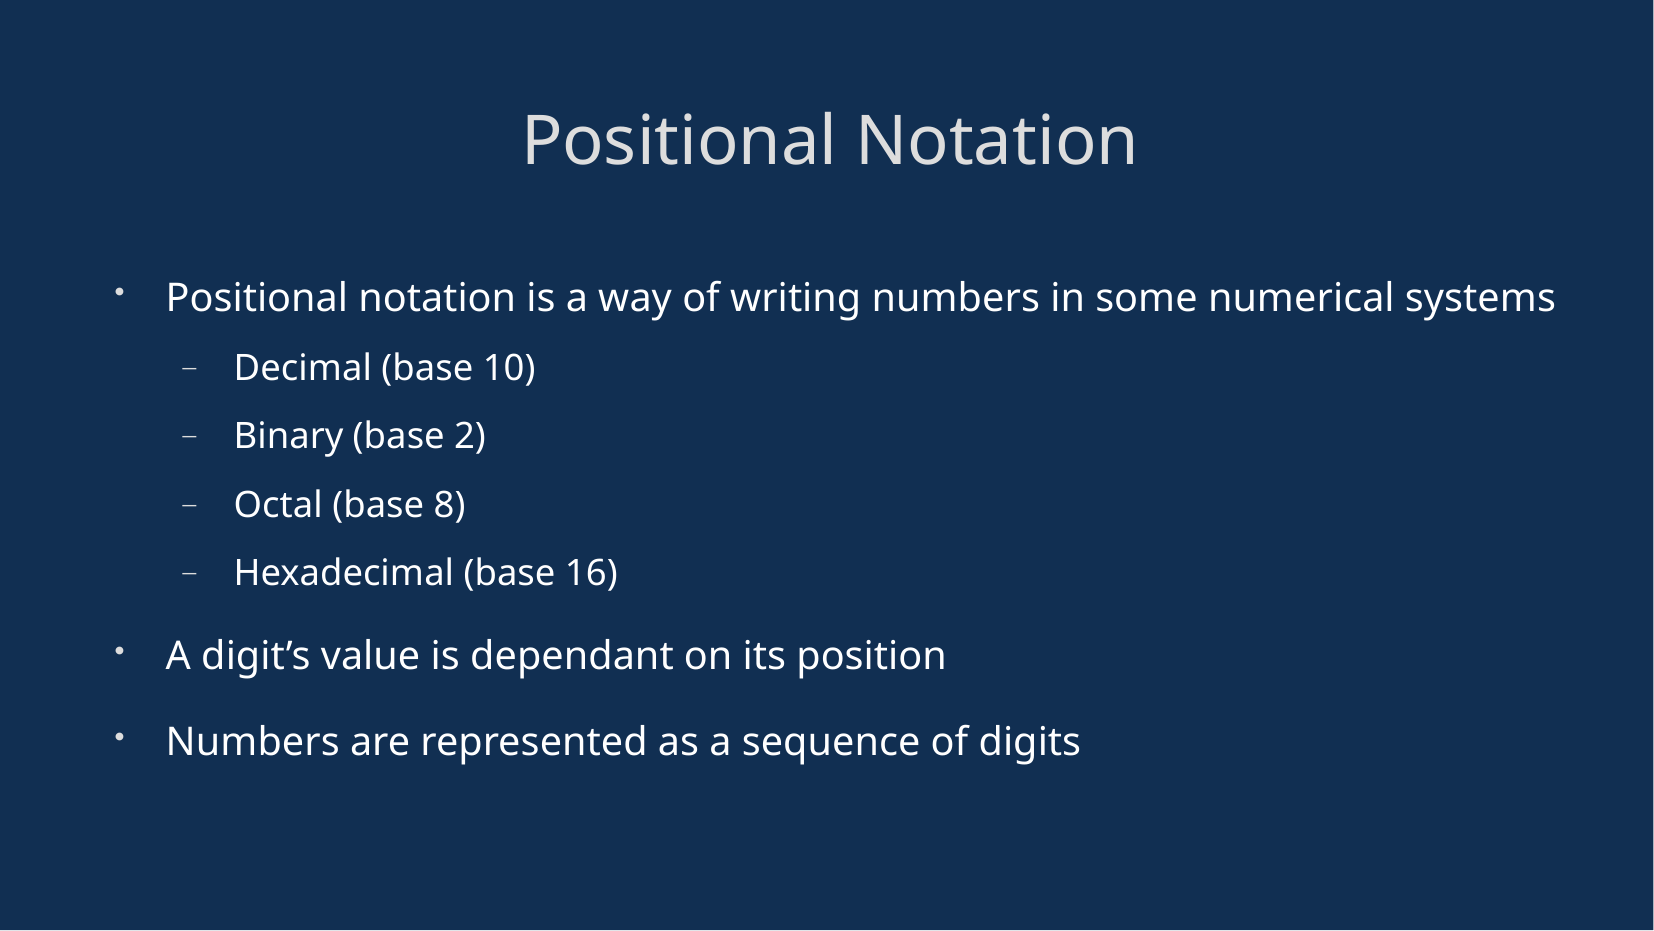

# Positional Notation
Positional notation is a way of writing numbers in some numerical systems
Decimal (base 10)
Binary (base 2)
Octal (base 8)
Hexadecimal (base 16)
A digit’s value is dependant on its position
Numbers are represented as a sequence of digits